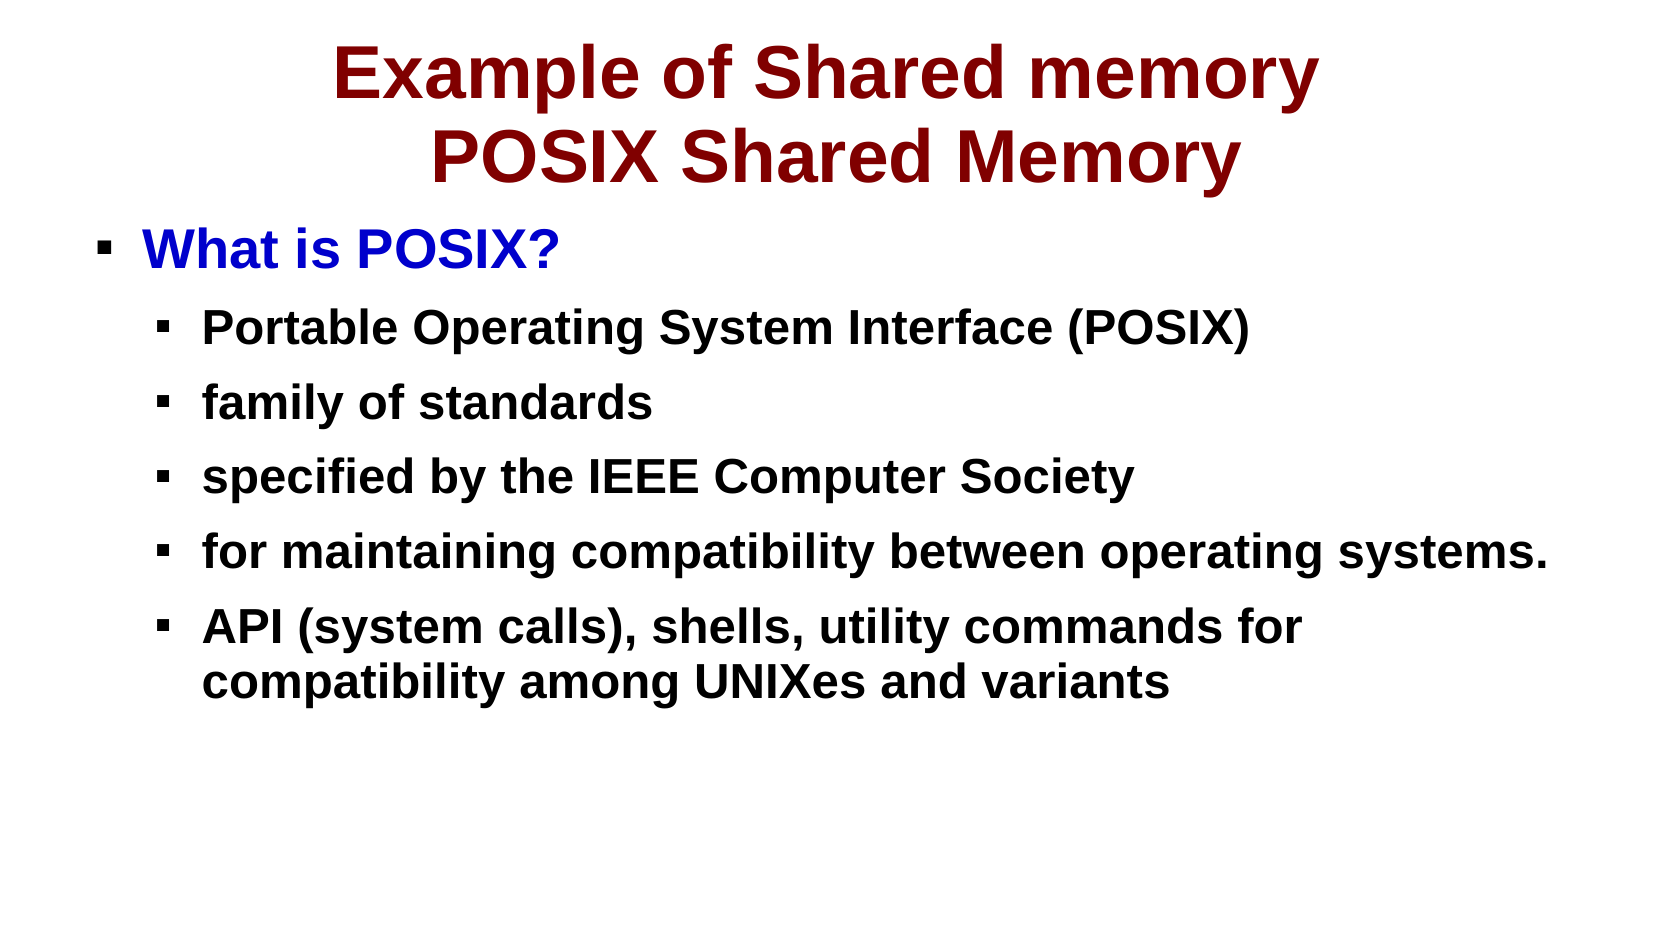

# Example of Shared memory POSIX Shared Memory
What is POSIX?
Portable Operating System Interface (POSIX)
family of standards
specified by the IEEE Computer Society
for maintaining compatibility between operating systems.
API (system calls), shells, utility commands for compatibility among UNIXes and variants